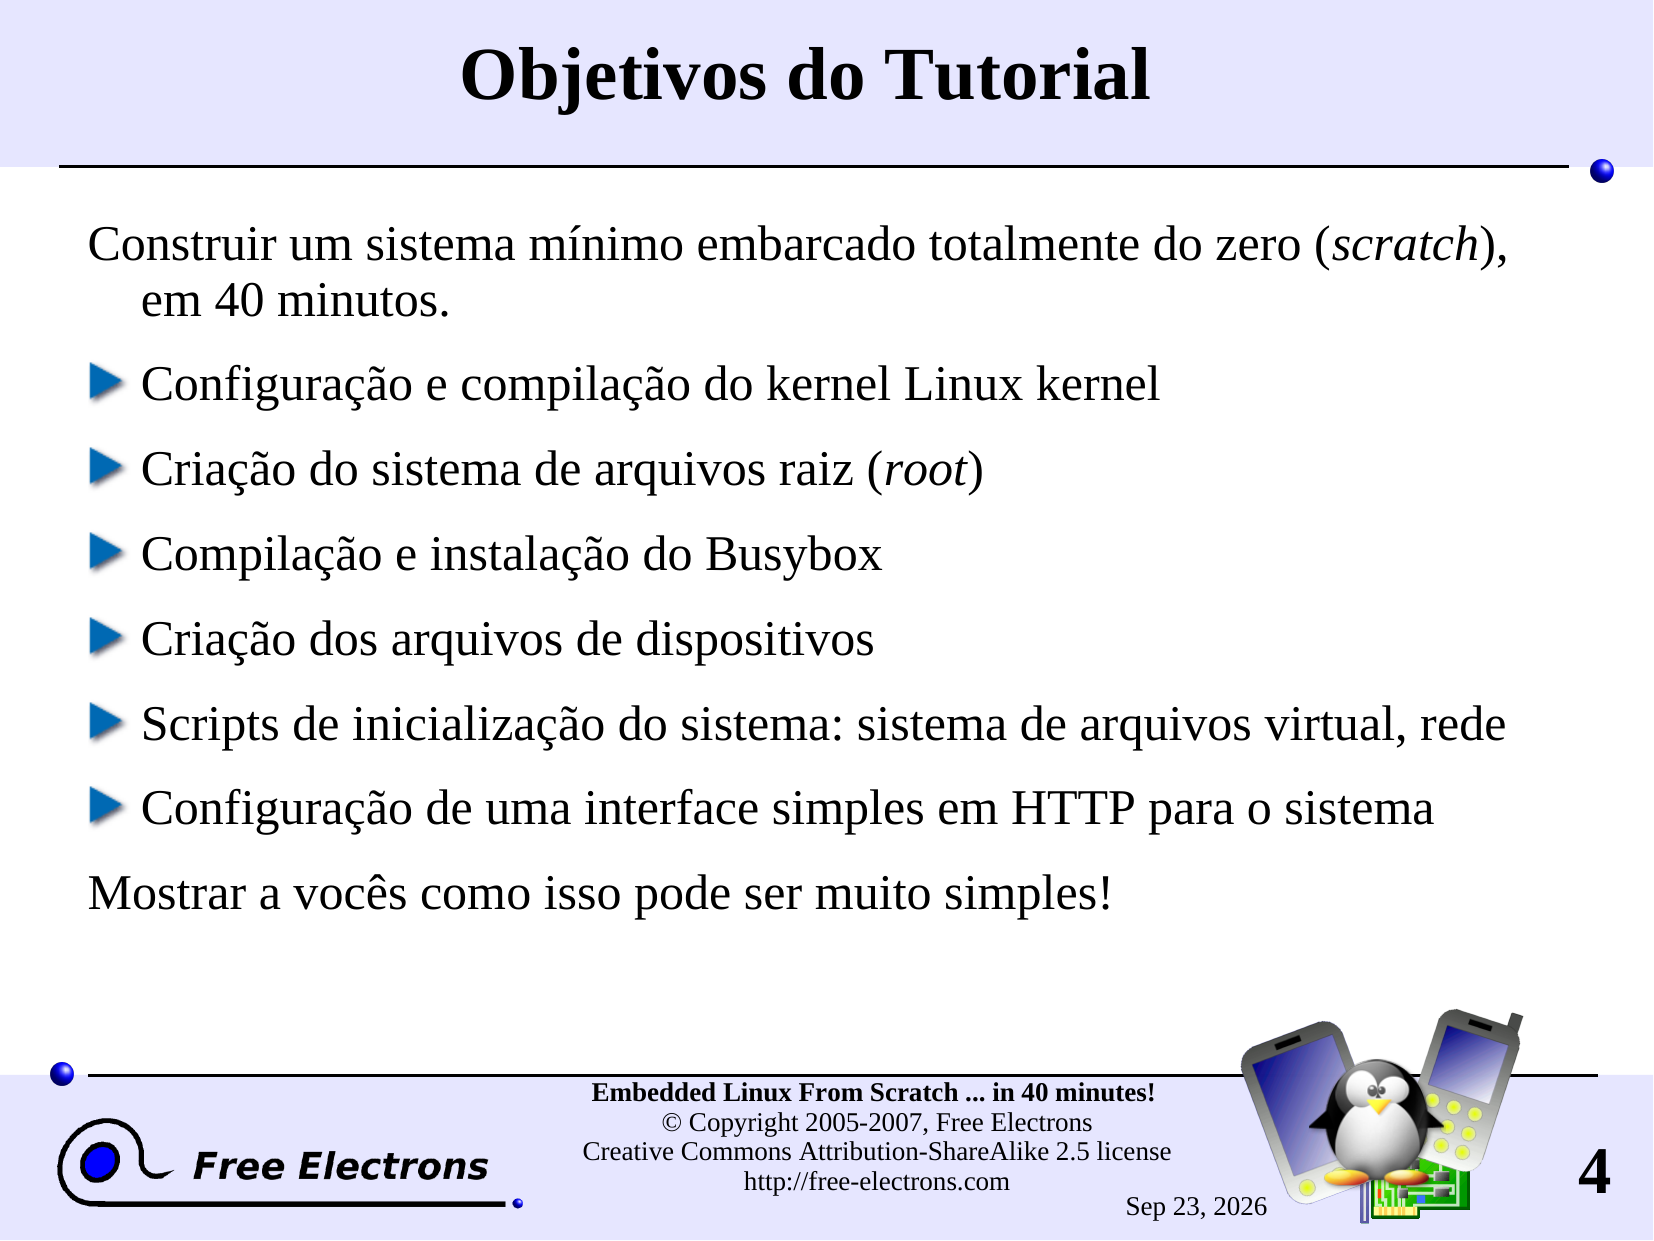

# Objetivos do Tutorial
Construir um sistema mínimo embarcado totalmente do zero (scratch), em 40 minutos.
Configuração e compilação do kernel Linux kernel
Criação do sistema de arquivos raiz (root)
Compilação e instalação do Busybox
Criação dos arquivos de dispositivos
Scripts de inicialização do sistema: sistema de arquivos virtual, rede
Configuração de uma interface simples em HTTP para o sistema
Mostrar a vocês como isso pode ser muito simples!